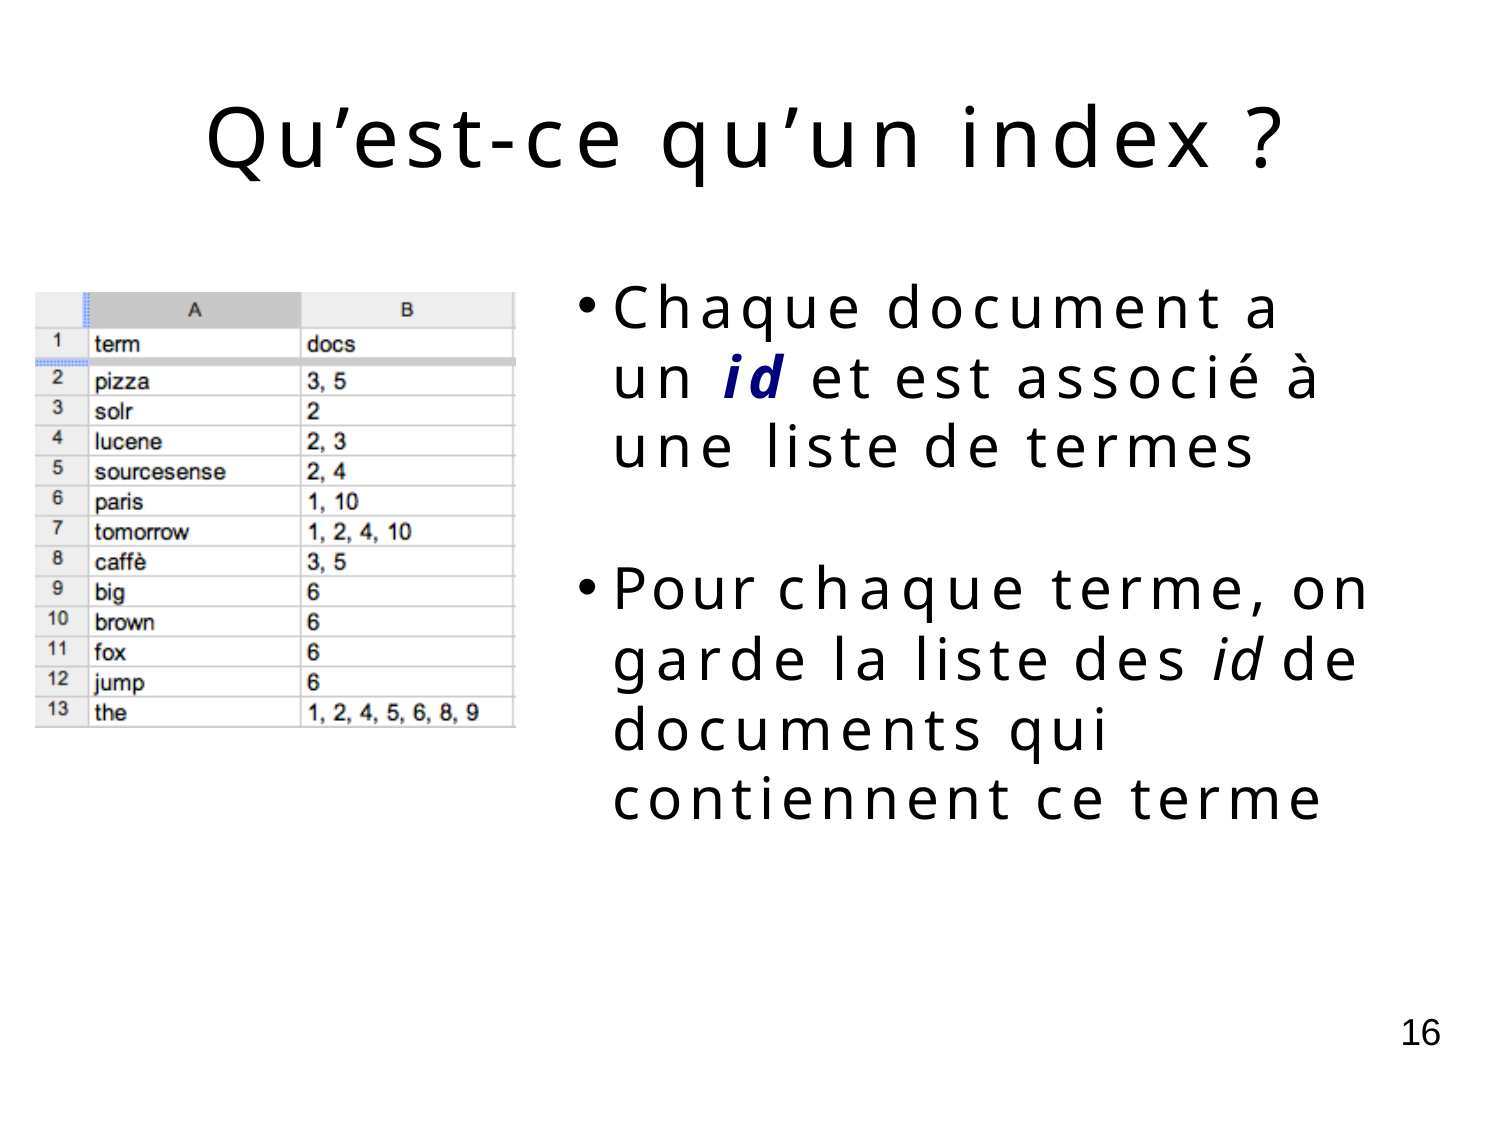

# Qu’est-ce qu’un index ?
Chaque document a un id et est associé à une liste de termes
Pour chaque terme, on garde la liste des id de documents qui 	contiennent ce terme
16